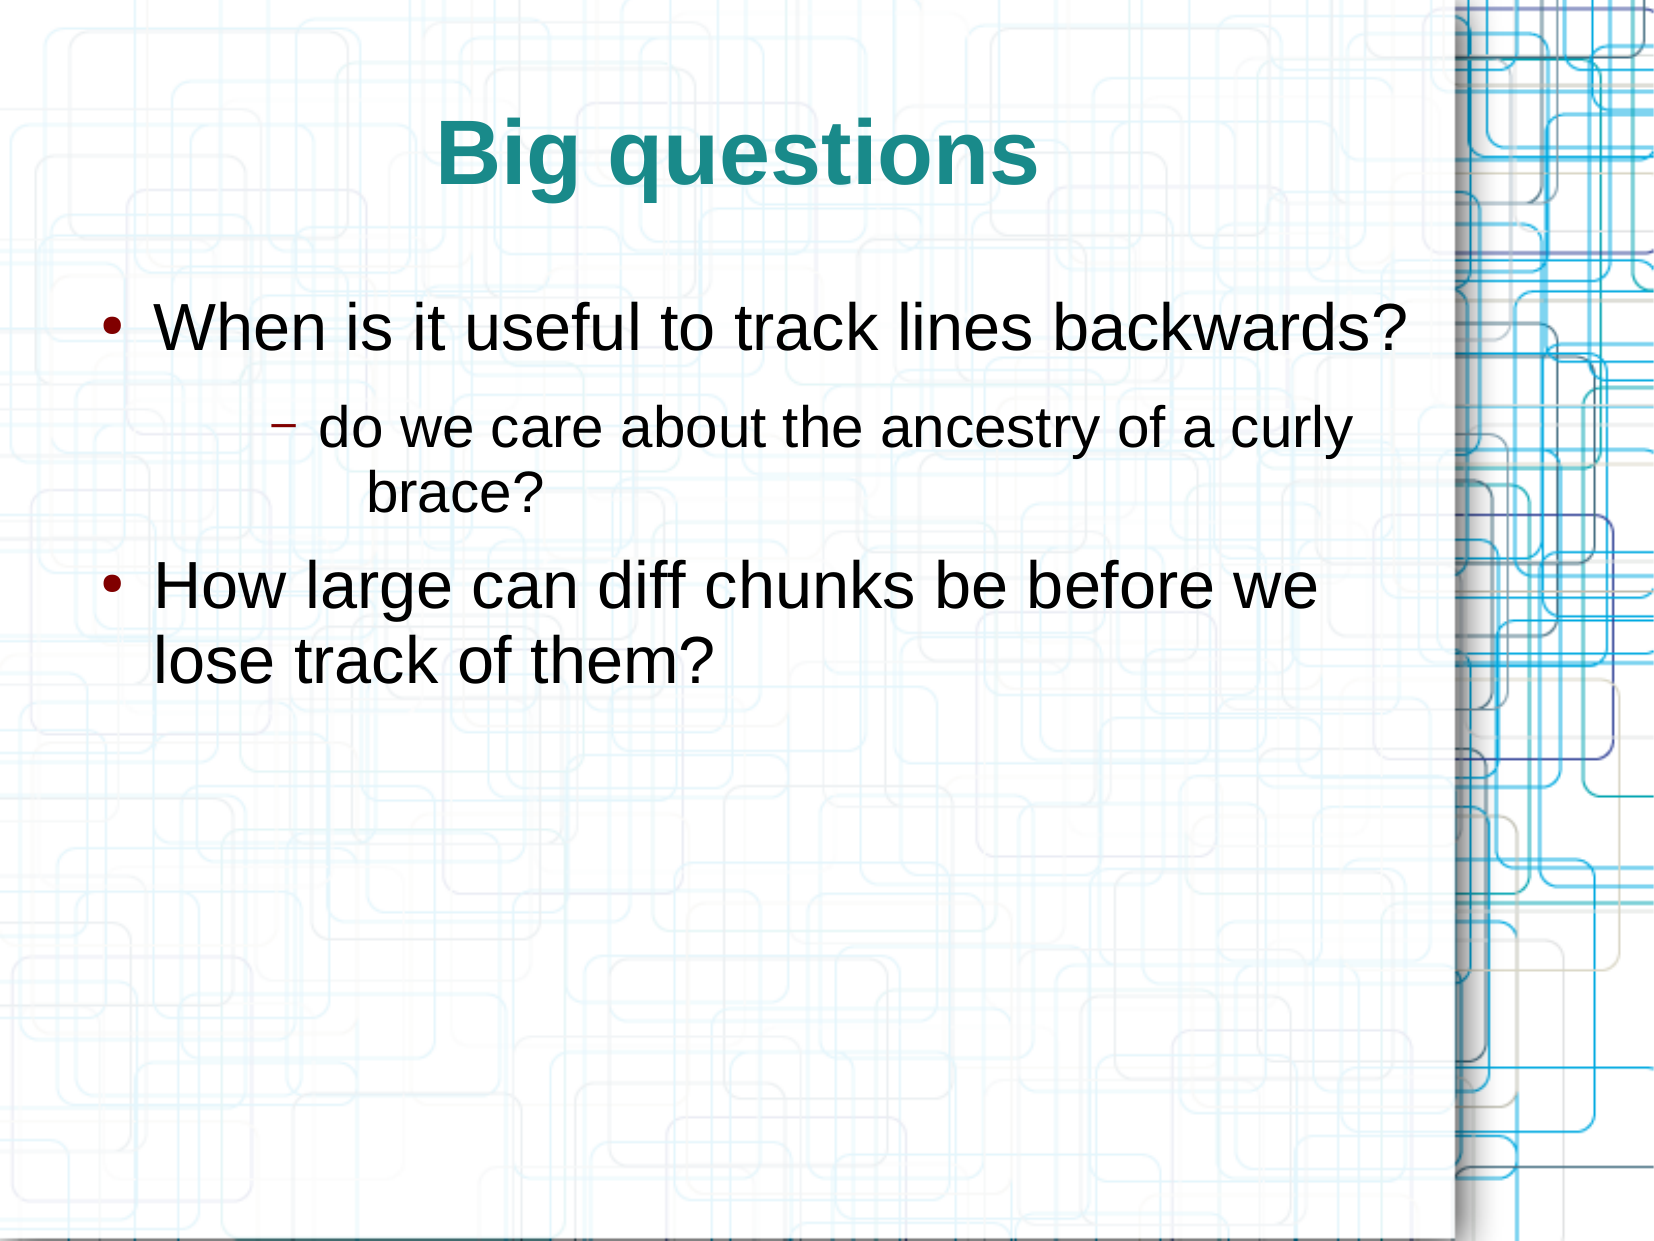

# Big questions
When is it useful to track lines backwards?
do we care about the ancestry of a curly brace?
How large can diff chunks be before we lose track of them?